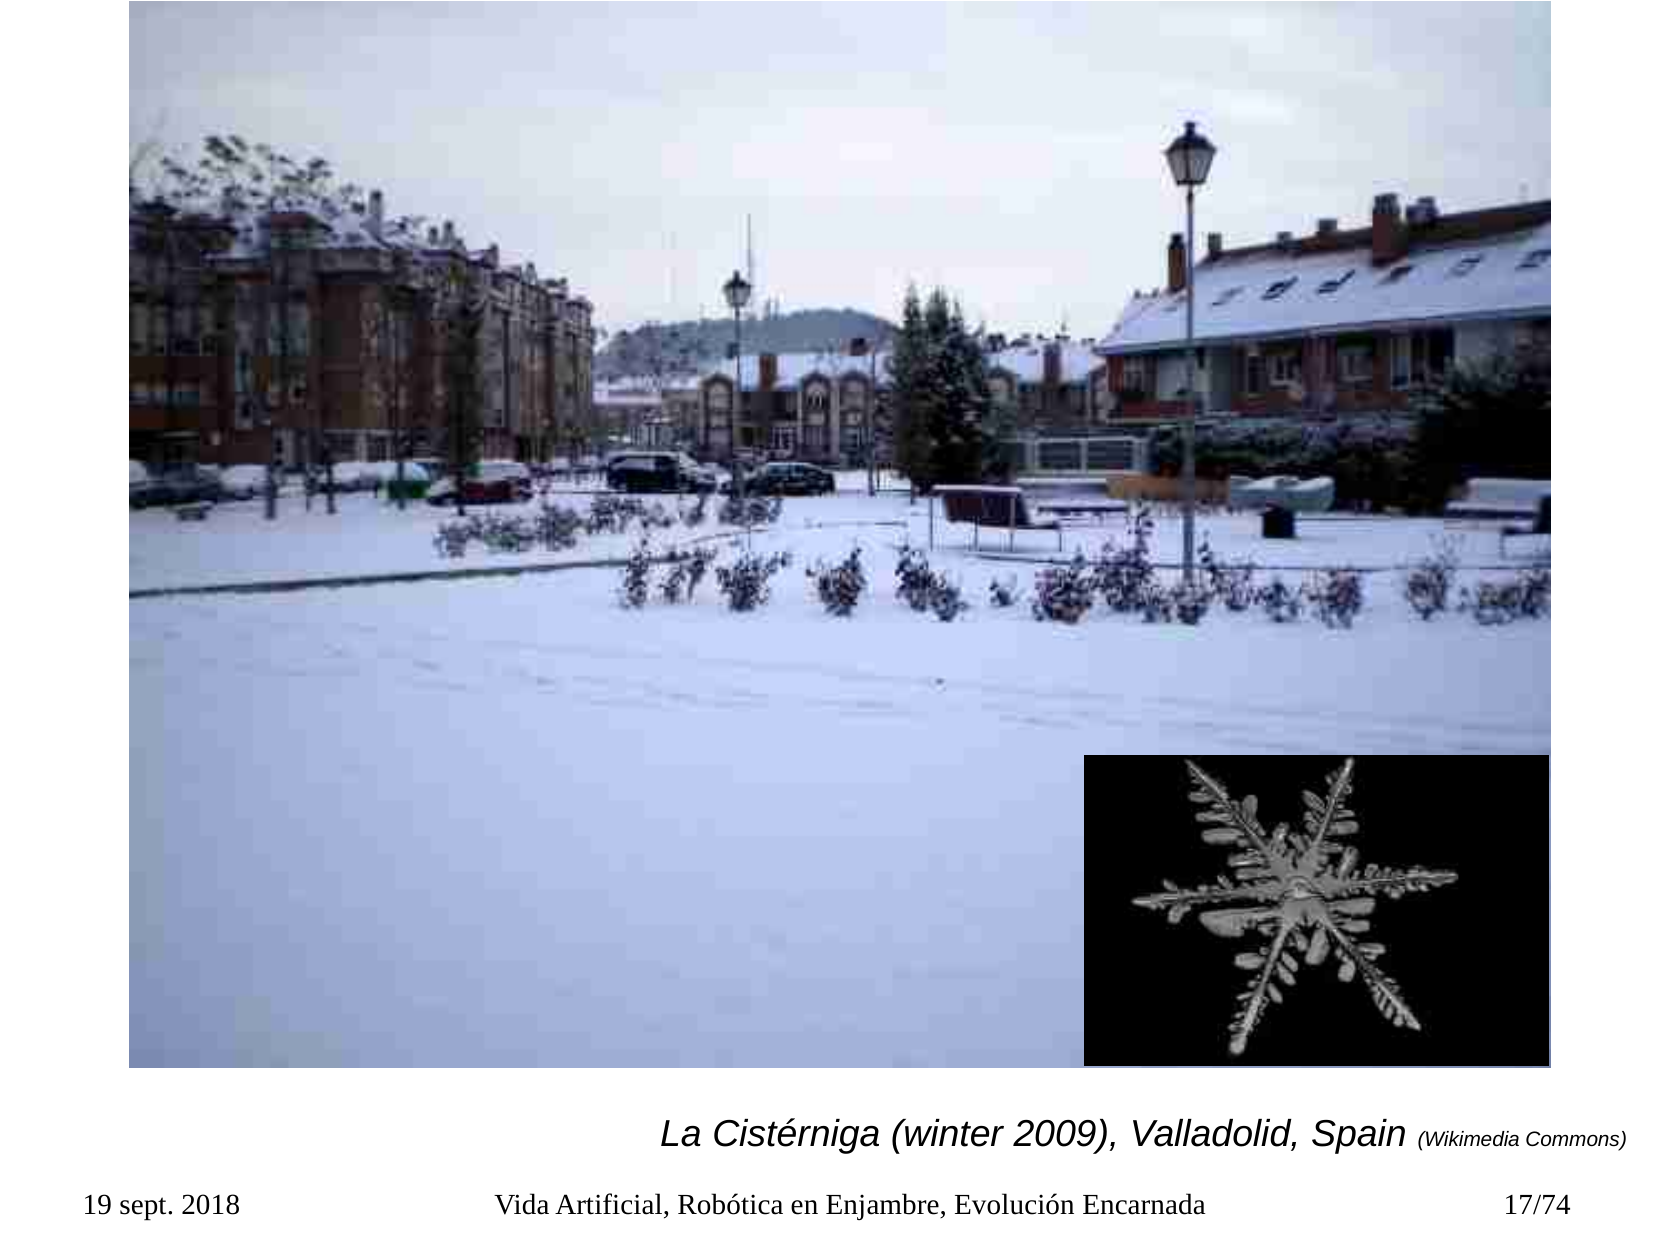

La Cistérniga (winter 2009), Valladolid, Spain (Wikimedia Commons)
19 sept. 2018
Vida Artificial, Robótica en Enjambre, Evolución Encarnada
17